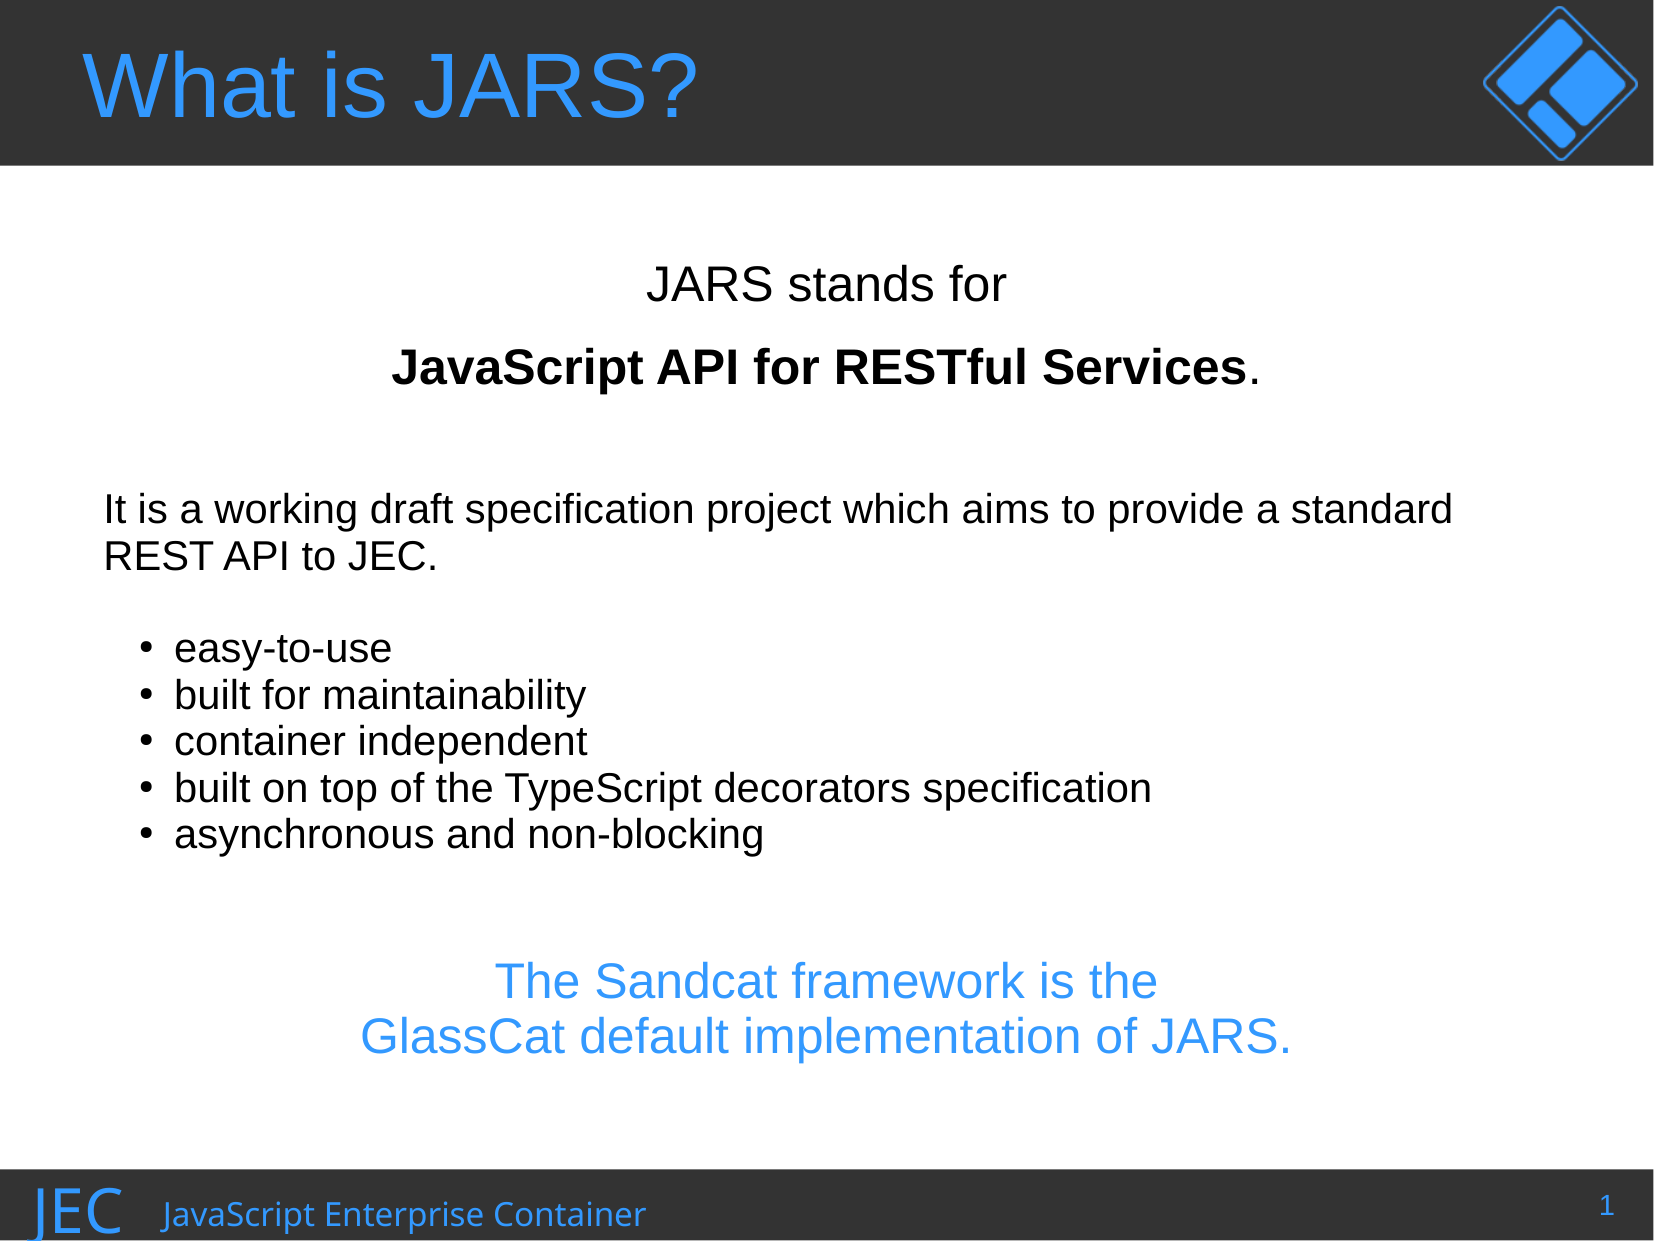

# What is JARS?
JARS stands for
JavaScript API for RESTful Services.
It is a working draft specification project which aims to provide a standard REST API to JEC.
easy-to-use
built for maintainability
container independent
built on top of the TypeScript decorators specification
asynchronous and non-blocking
The Sandcat framework is the
GlassCat default implementation of JARS.
JEC
1
JavaScript Enterprise Container